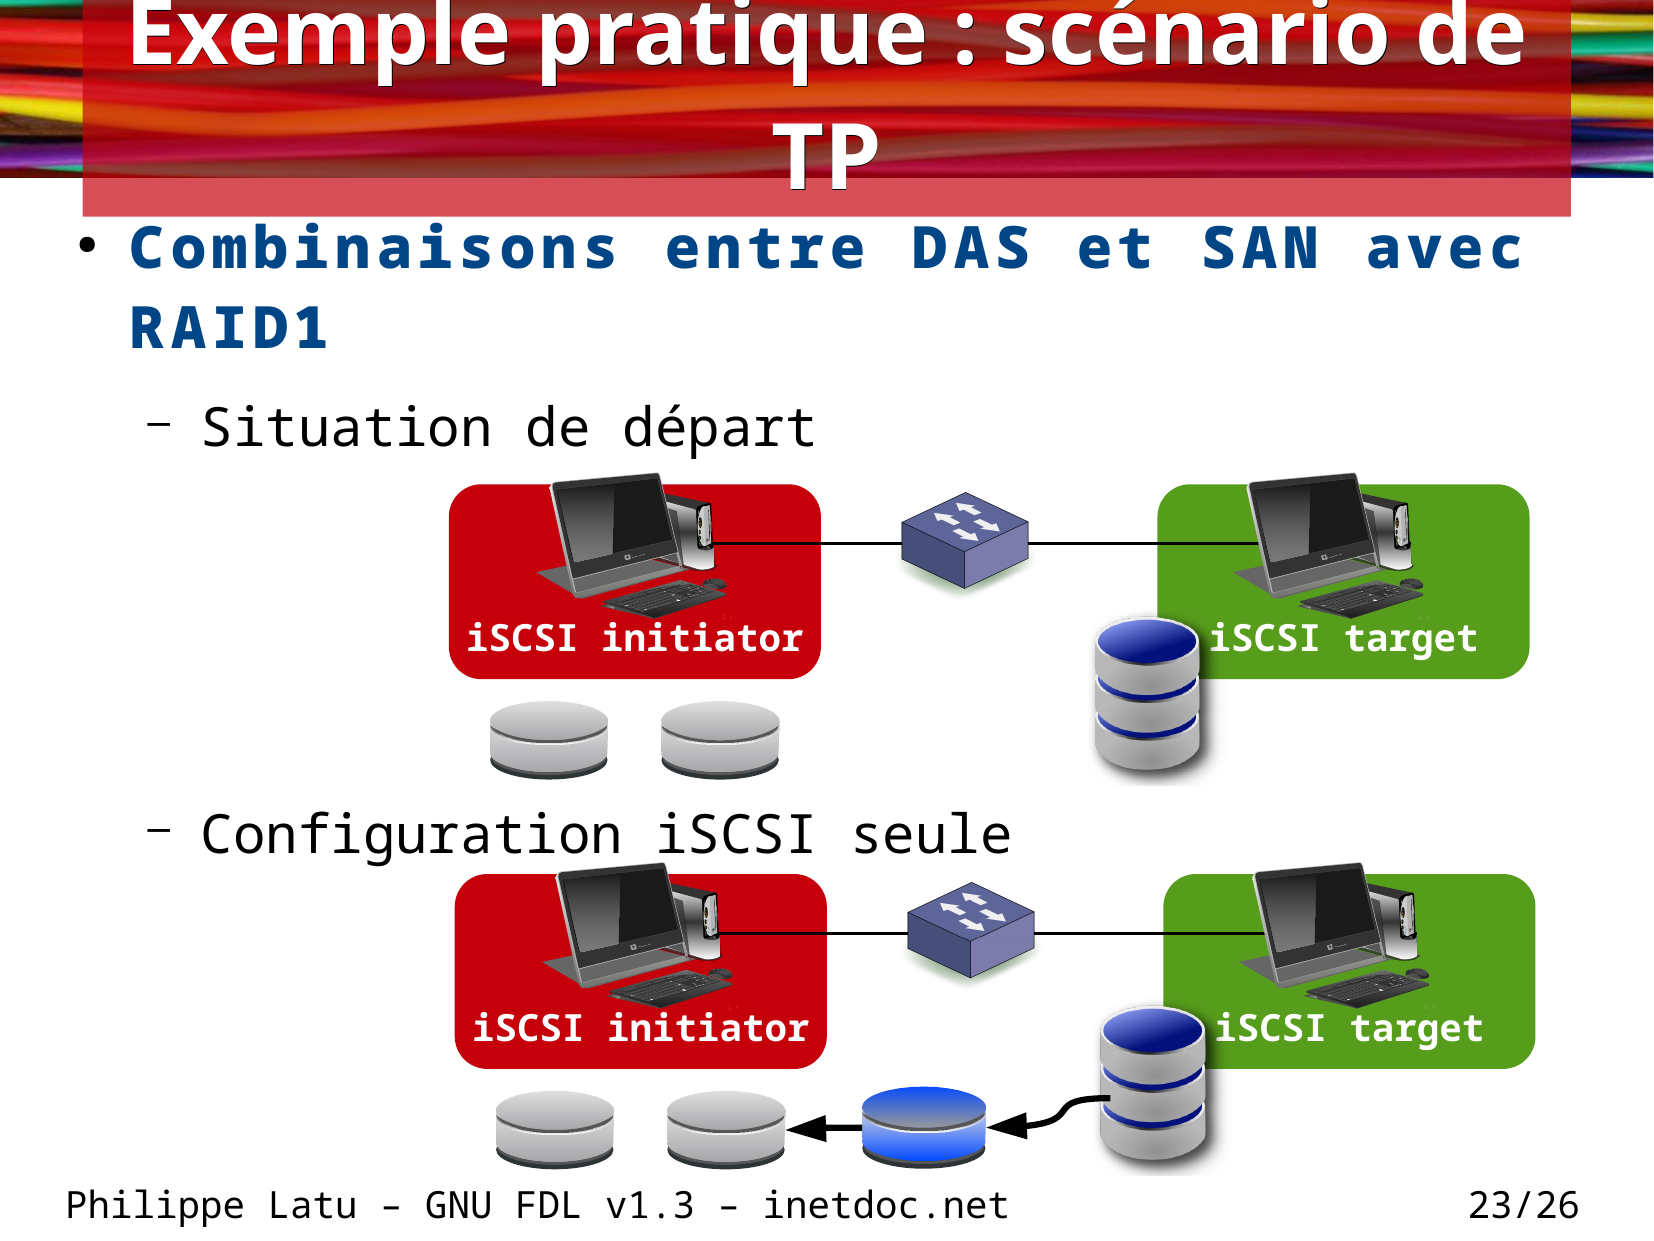

# Exemple pratique : scénario de TP
Combinaisons entre DAS et SAN avec RAID1
Situation de départ
Configuration iSCSI seule
iSCSI initiator
iSCSI target
iSCSI initiator
iSCSI target
Philippe Latu – GNU FDL v1.3 – inetdoc.net /26